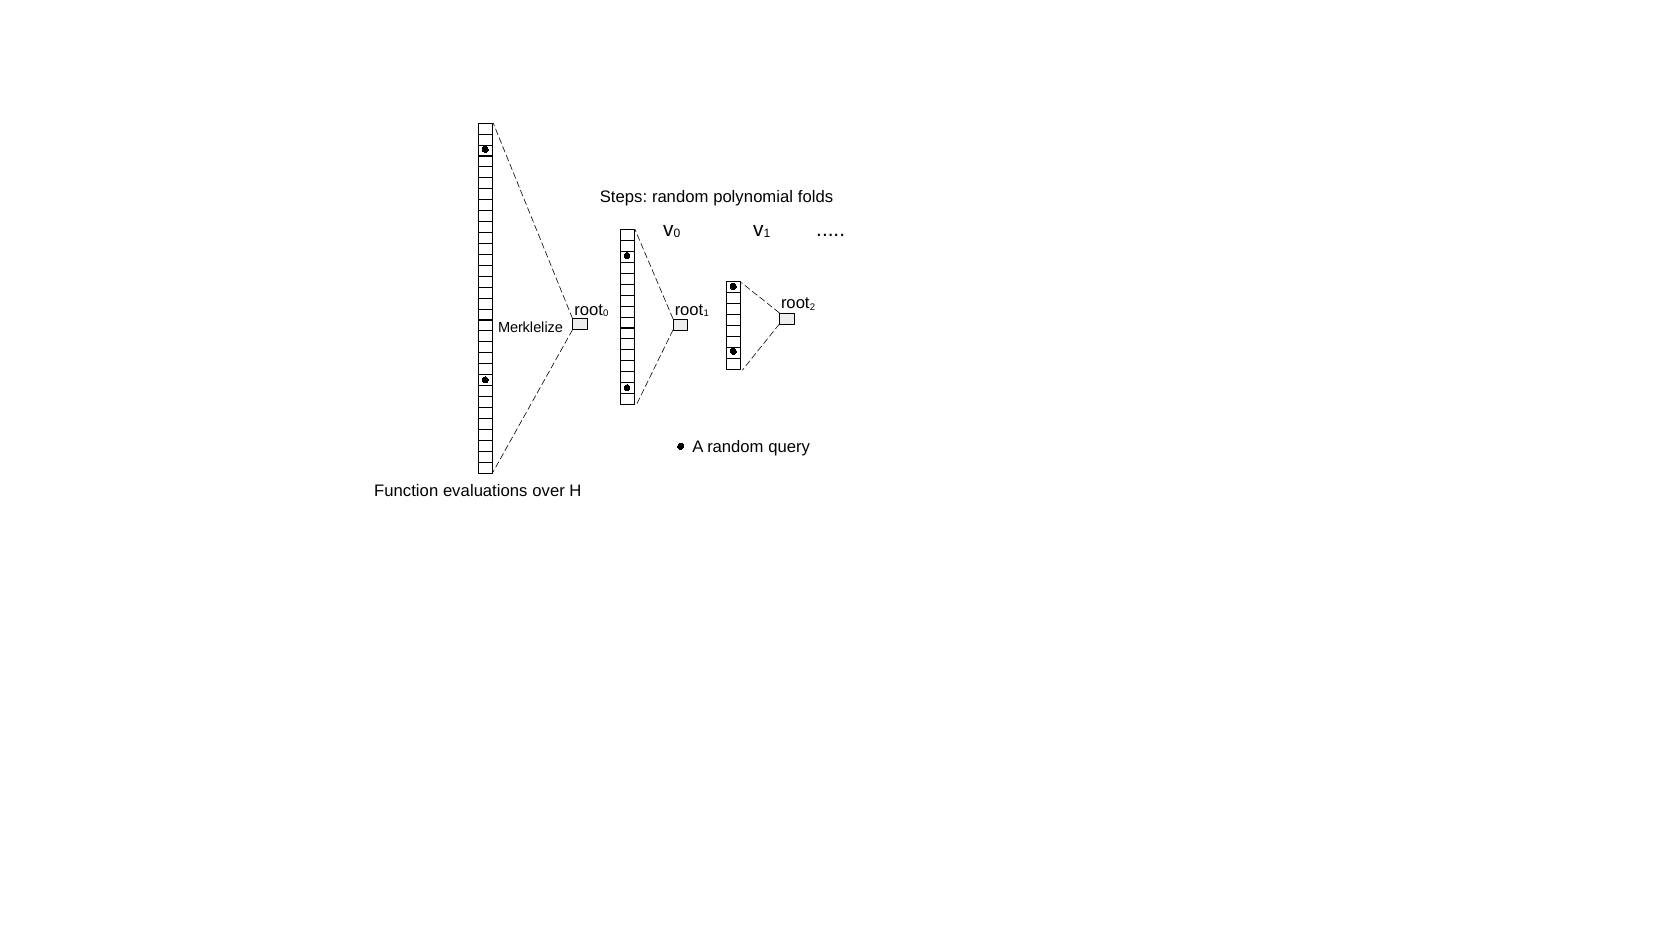

Steps: random polynomial folds
v0 v1 .....
root2
root0
root1
Merklelize
A random query
Function evaluations over H